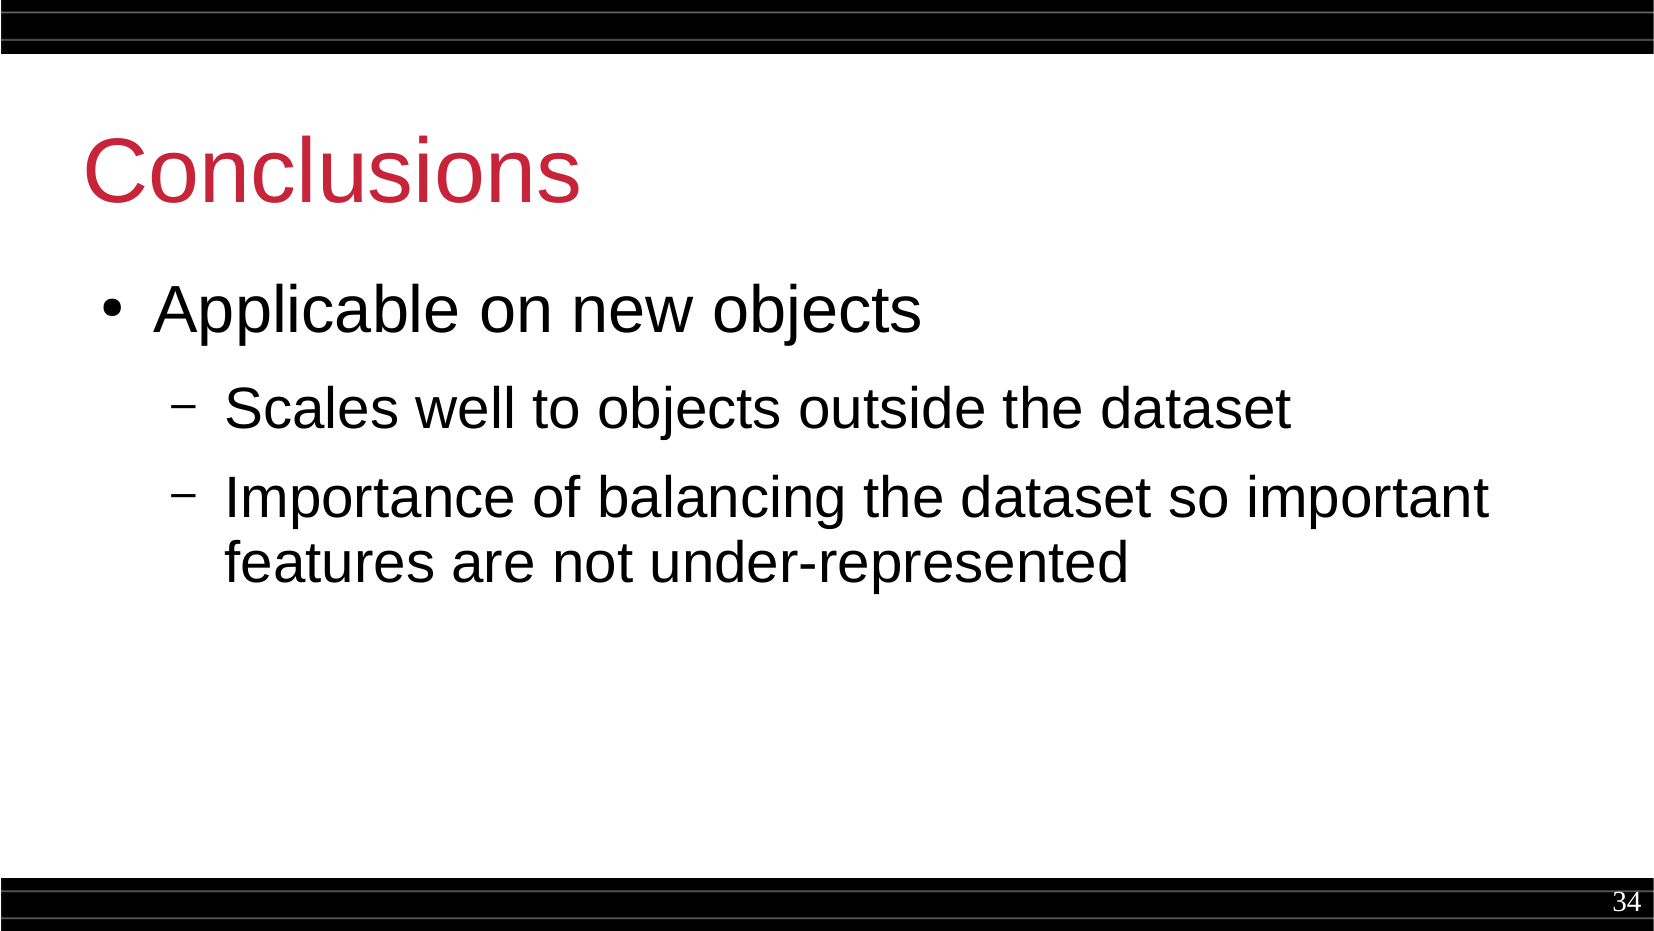

# Conclusions
Applicable on new objects
Scales well to objects outside the dataset
Importance of balancing the dataset so important features are not under-represented